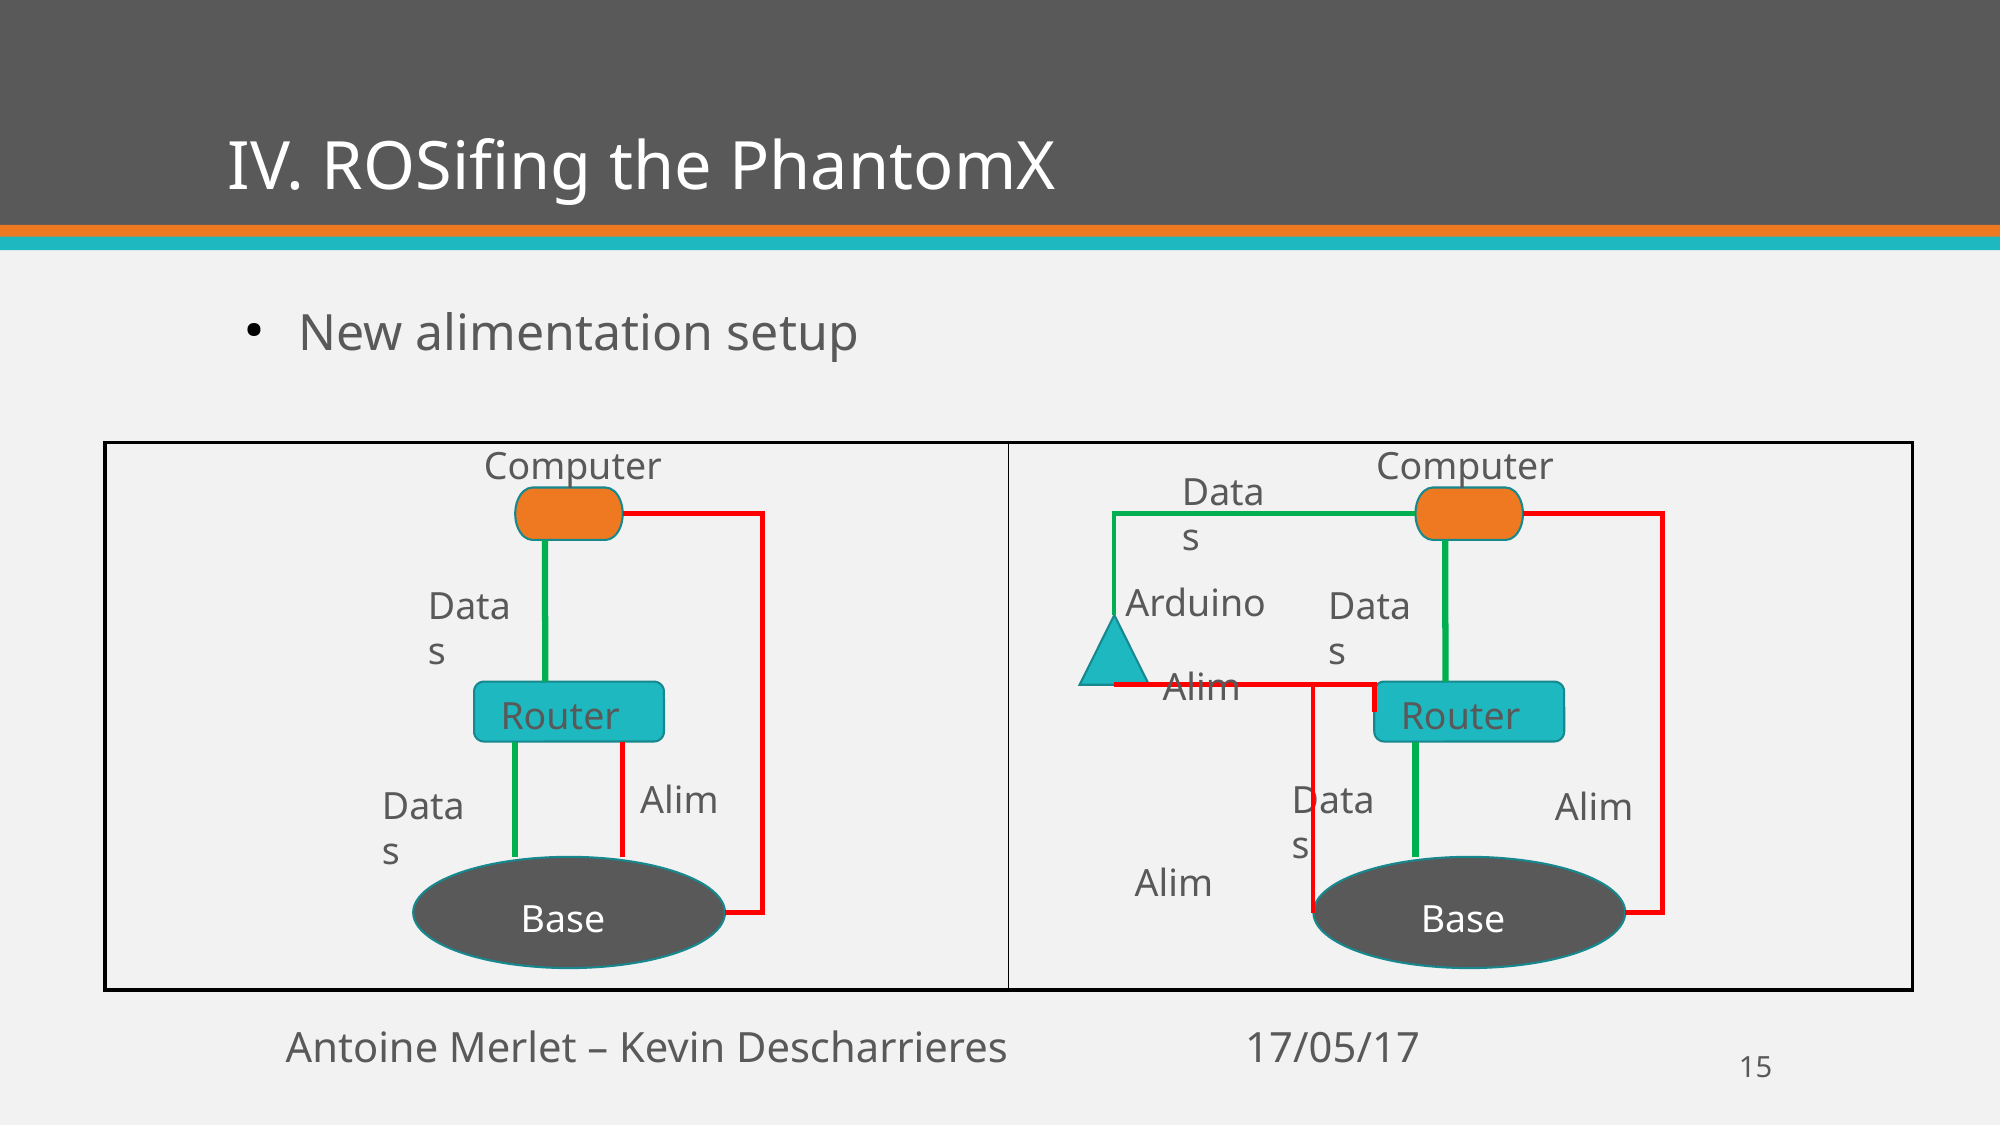

# IV. ROSifing the PhantomX
New alimentation setup
Computer
Computer
Datas
Arduino
Datas
Datas
Alim
Router
Router
Alim
Datas
Datas
Alim
Alim
Base
Base
Antoine Merlet – Kevin Descharrieres	 			17/05/17